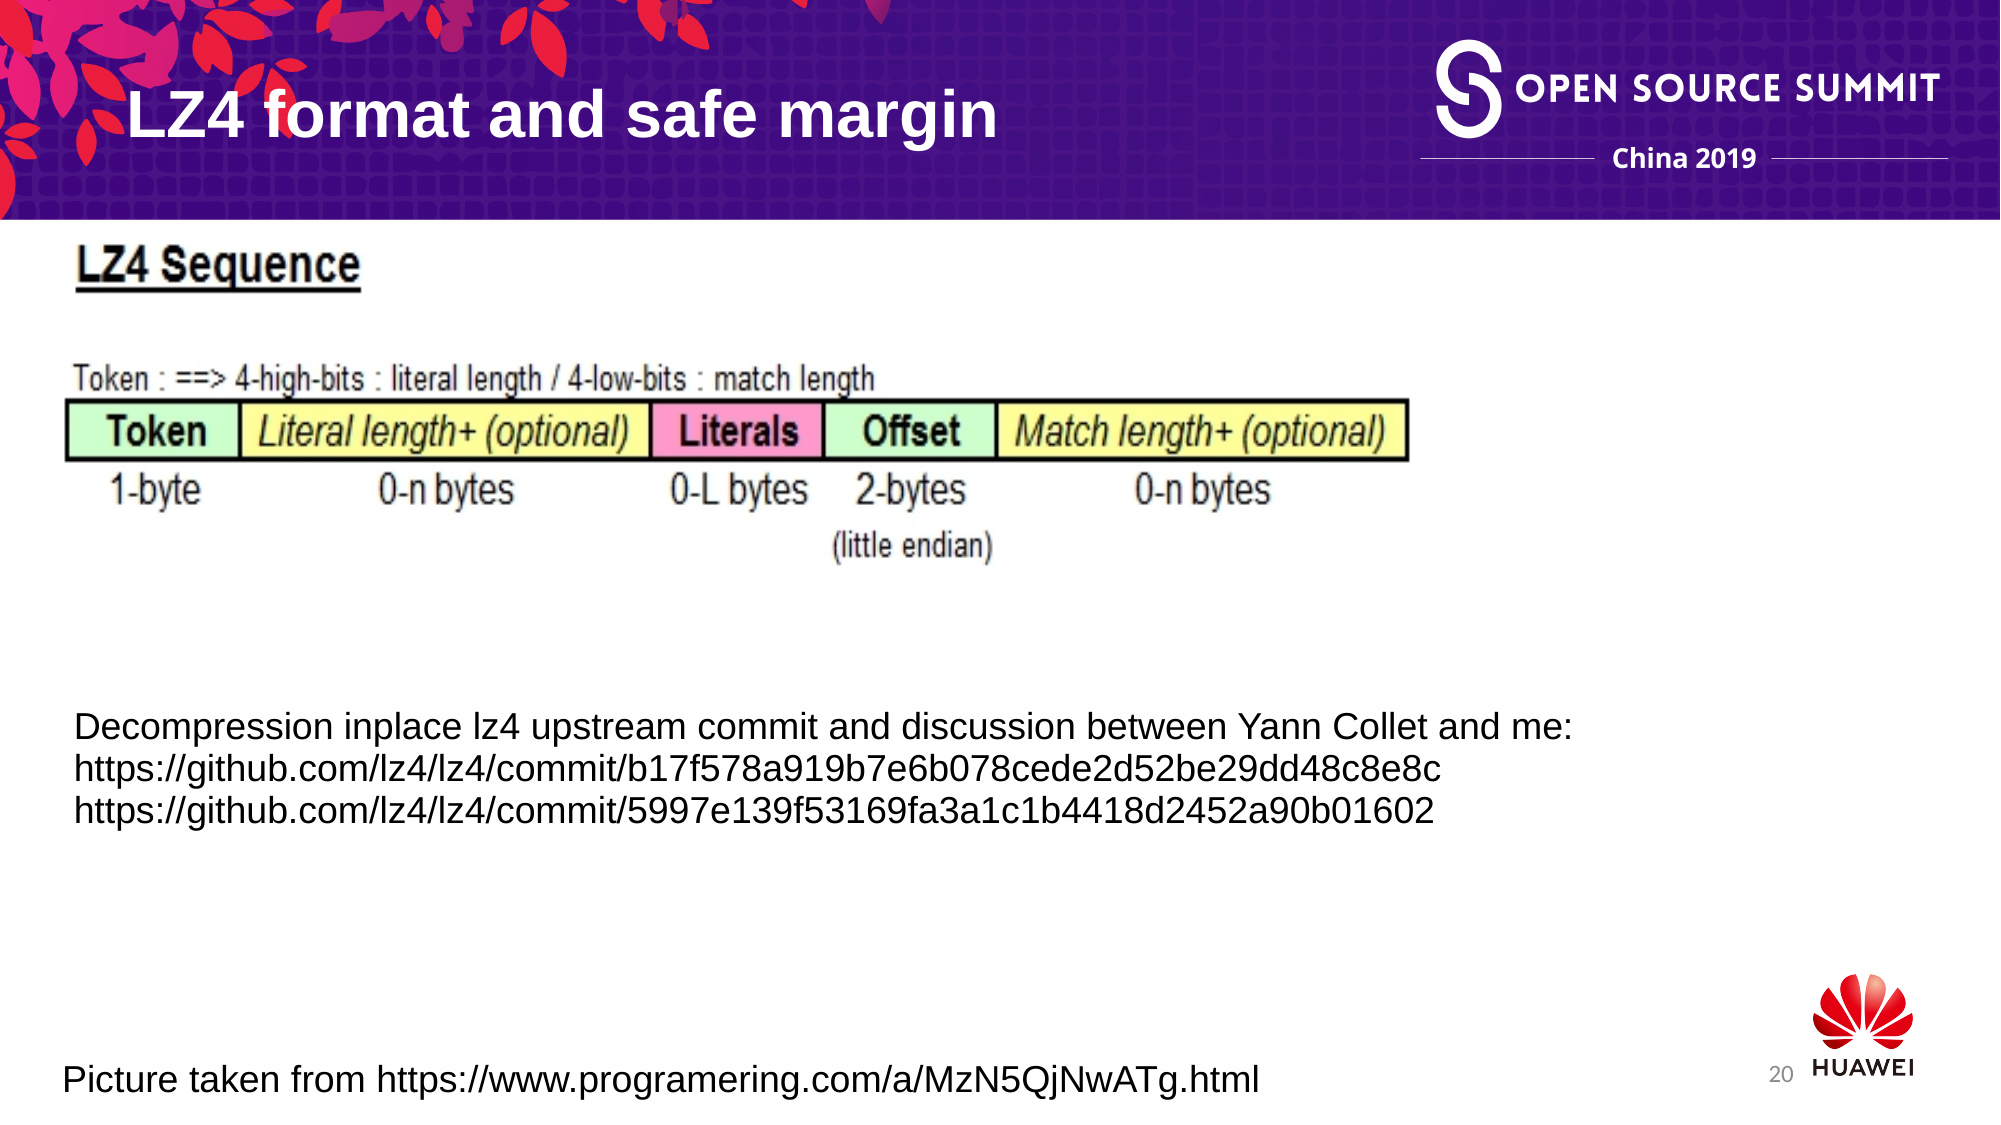

LZ4 format and safe margin
Decompression inplace lz4 upstream commit and discussion between Yann Collet and me:
https://github.com/lz4/lz4/commit/b17f578a919b7e6b078cede2d52be29dd48c8e8c https://github.com/lz4/lz4/commit/5997e139f53169fa3a1c1b4418d2452a90b01602
Picture taken from https://www.programering.com/a/MzN5QjNwATg.html